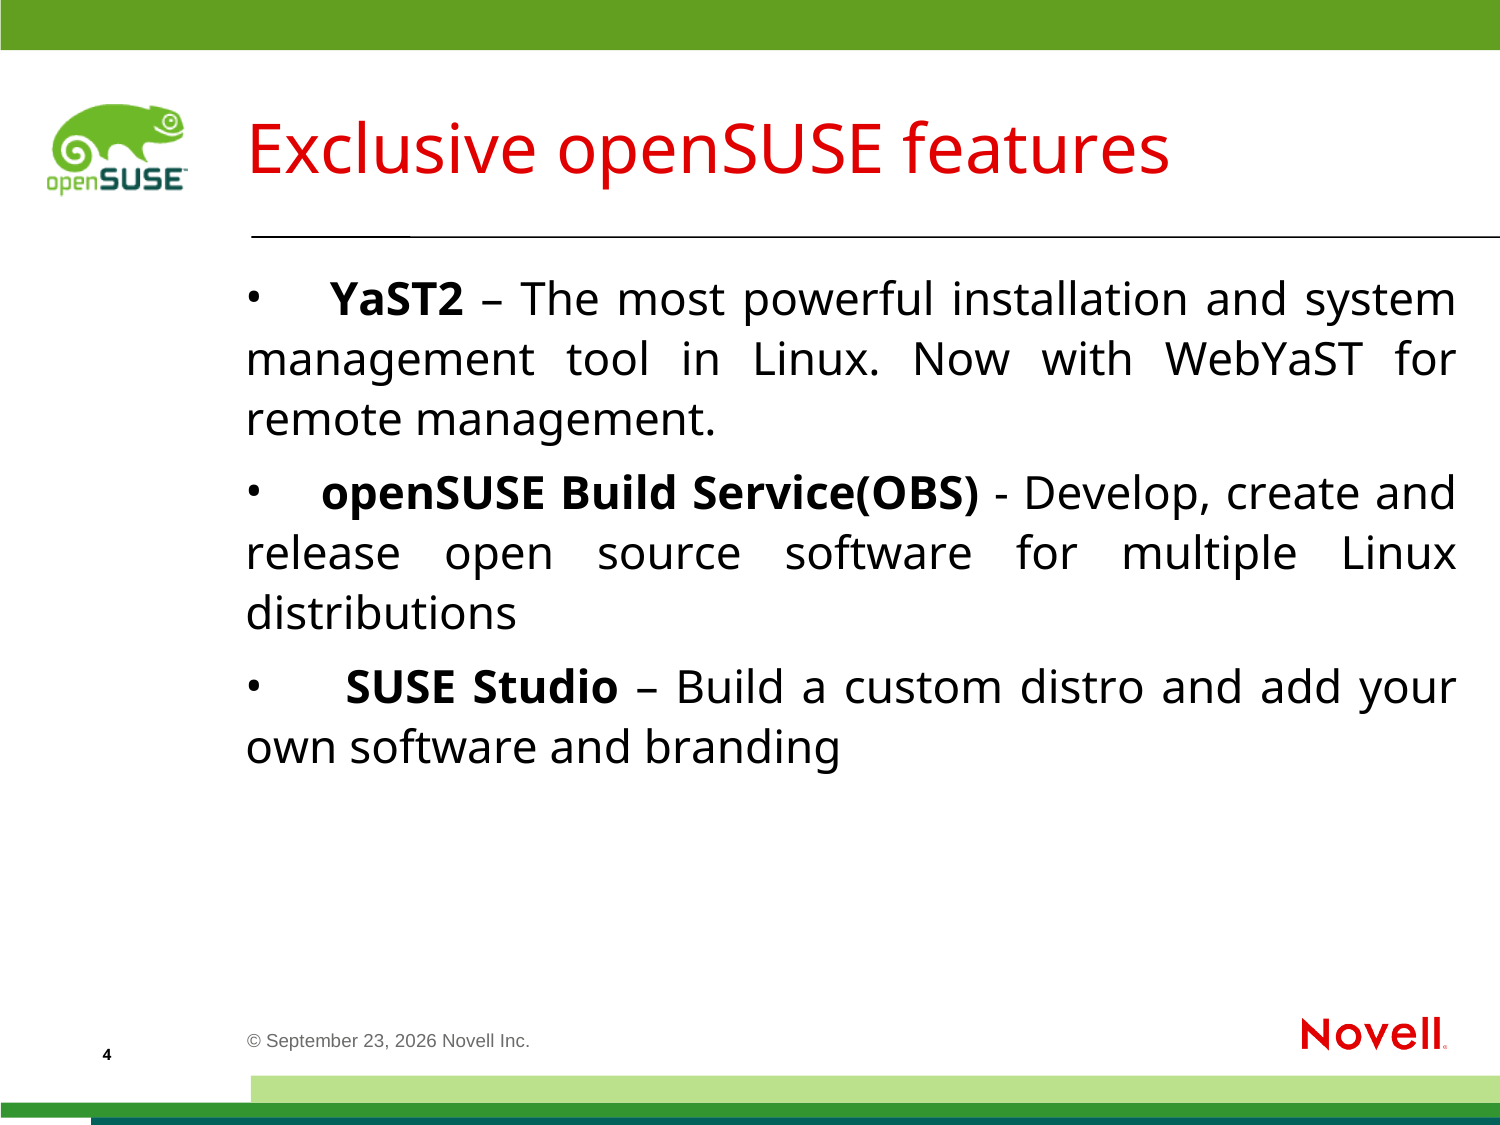

# Exclusive openSUSE features
 YaST2 – The most powerful installation and system management tool in Linux. Now with WebYaST for remote management.
 openSUSE Build Service(OBS) - Develop, create and release open source software for multiple Linux distributions
 SUSE Studio – Build a custom distro and add your own software and branding